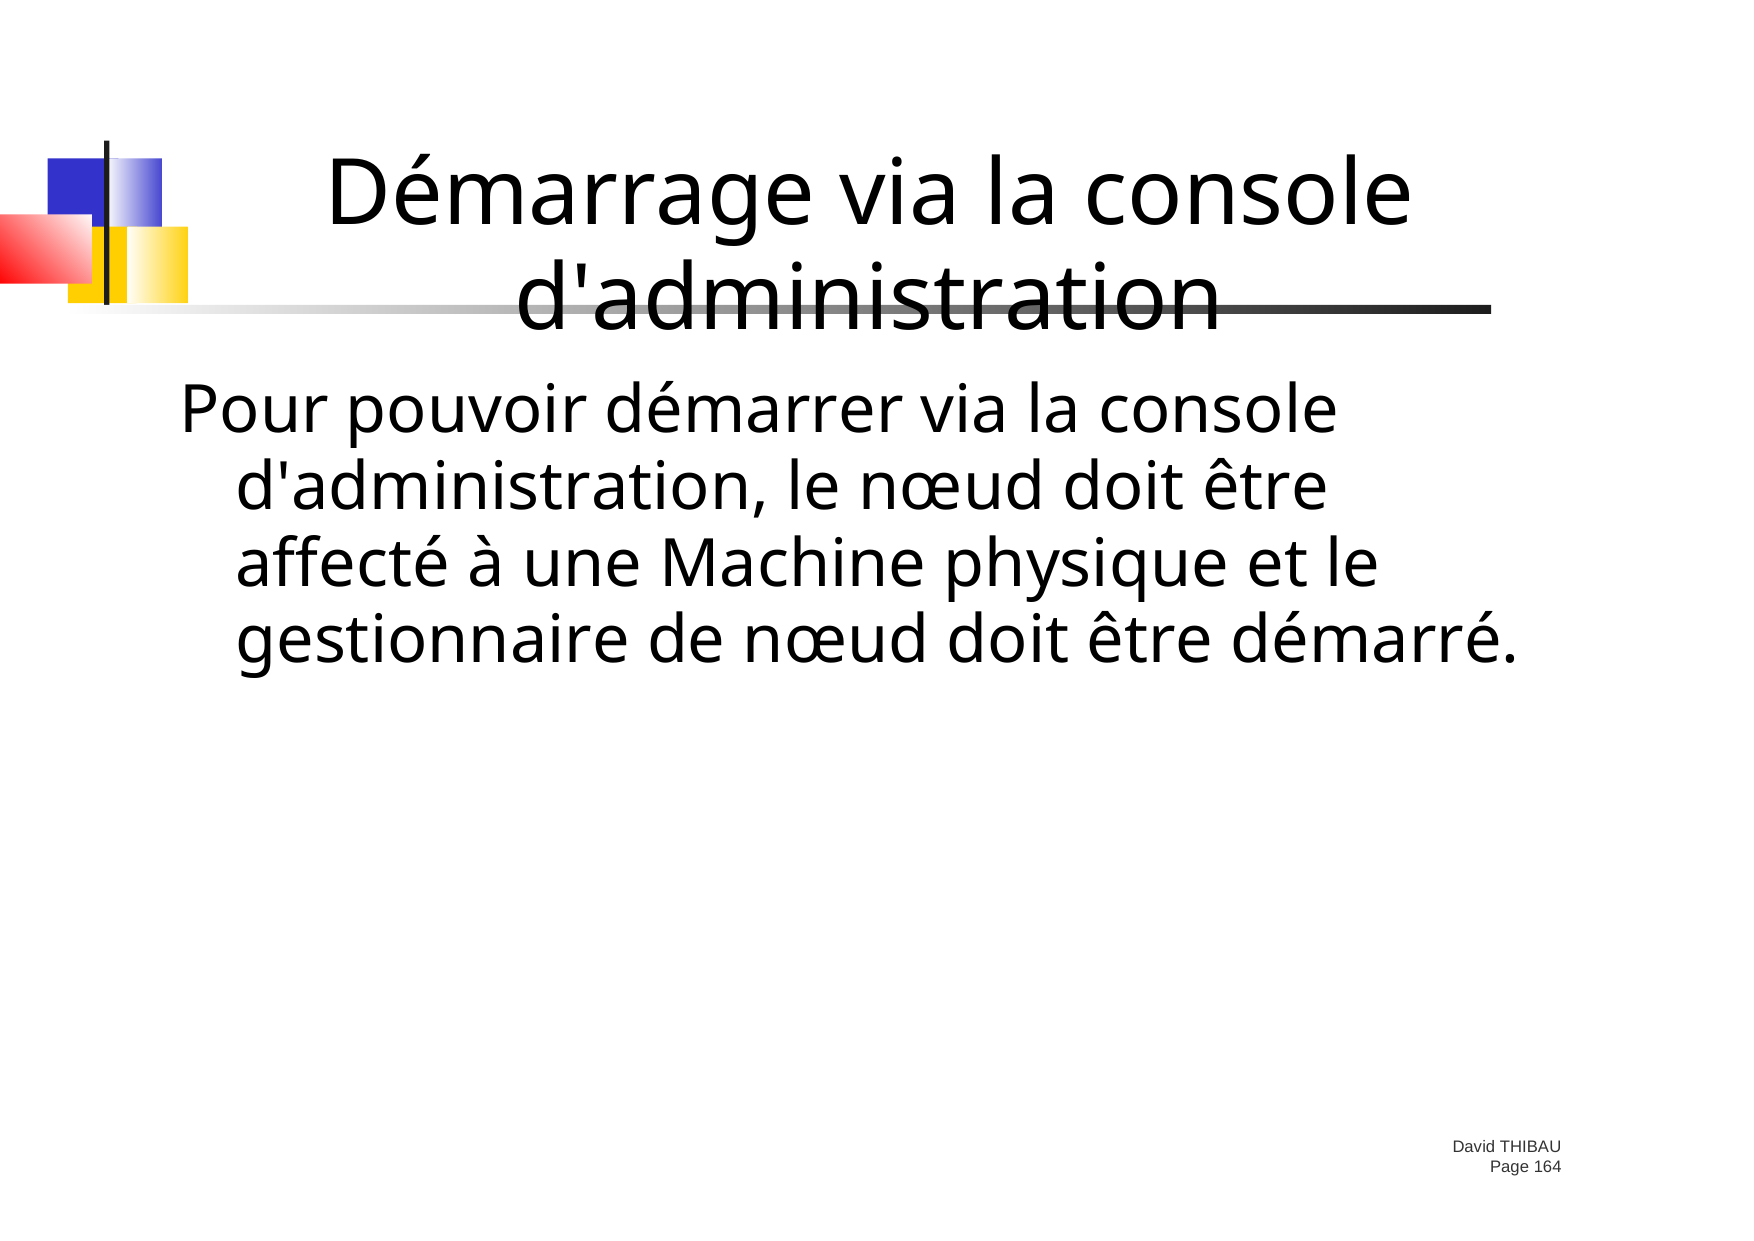

# Démarrage via la console d'administration
Pour pouvoir démarrer via la console d'administration, le nœud doit être affecté à une Machine physique et le gestionnaire de nœud doit être démarré.